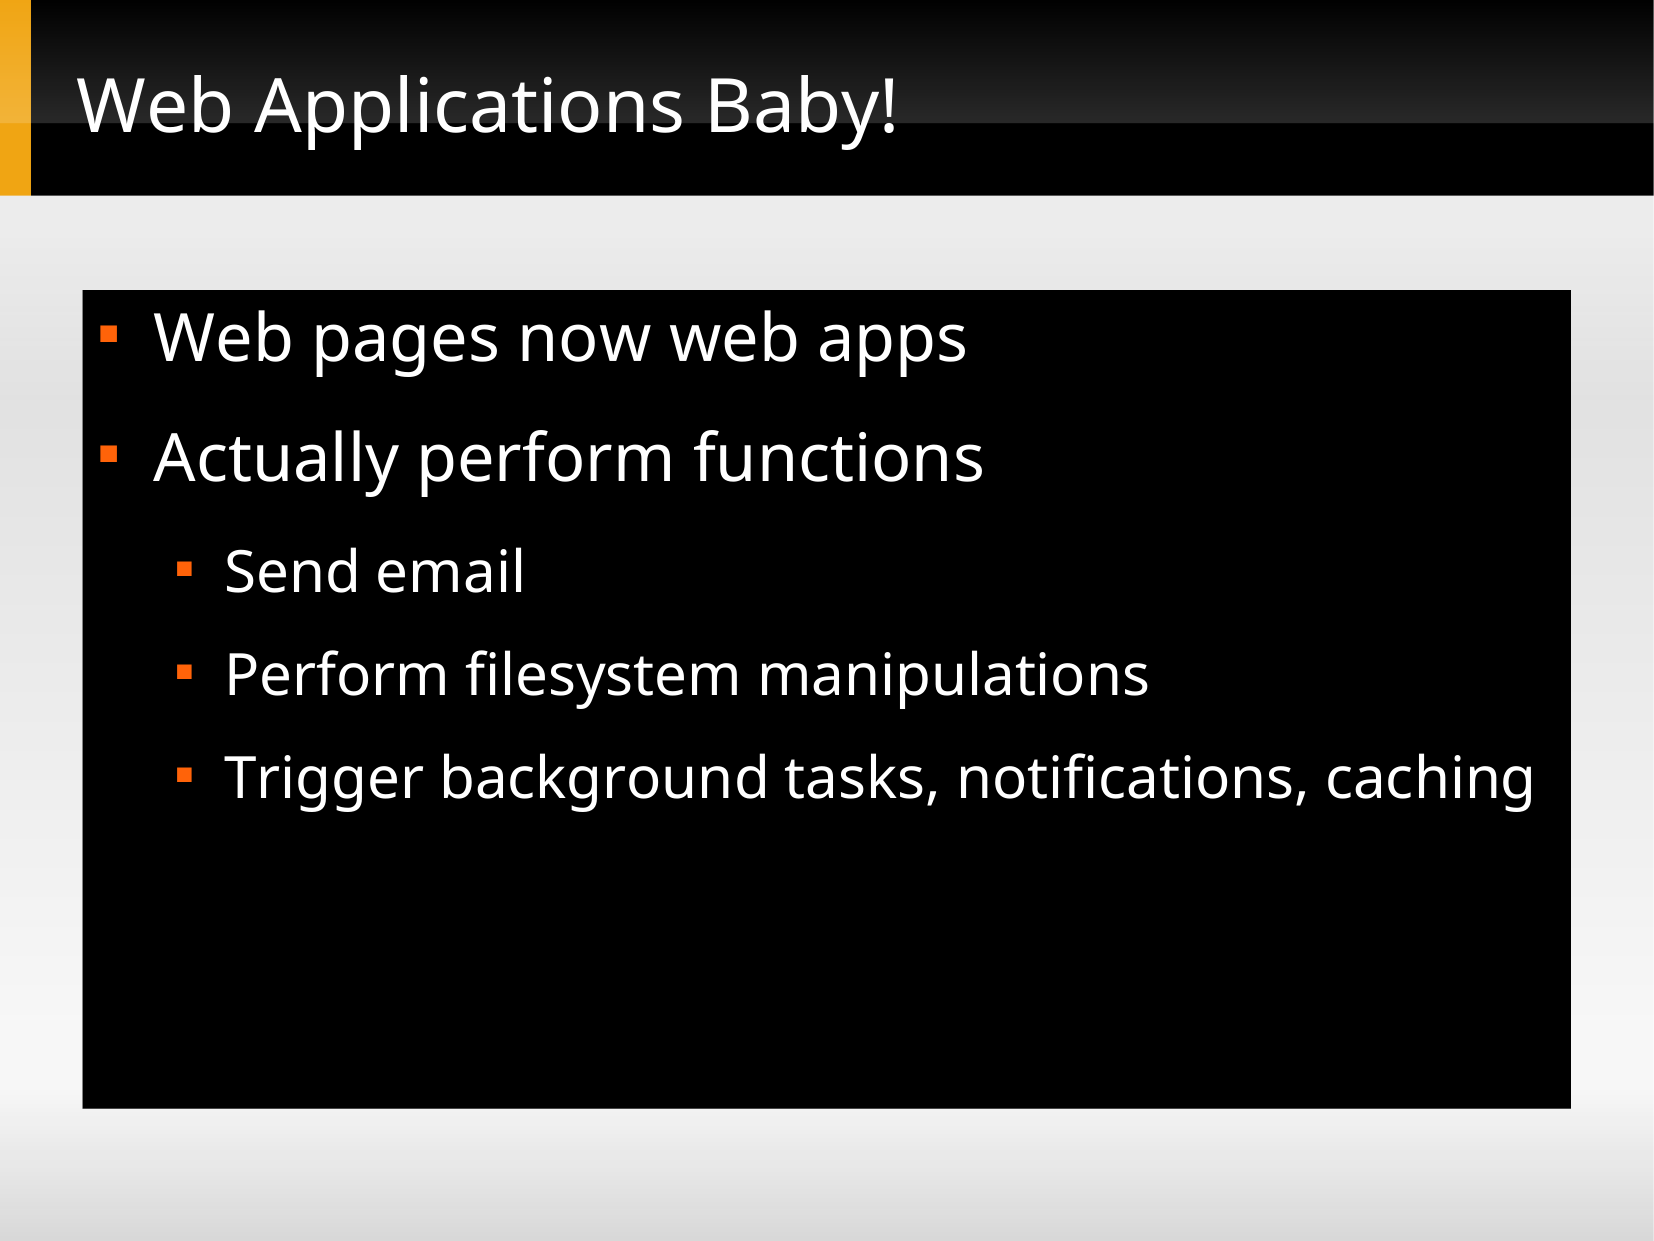

# Web Applications Baby!
Web pages now web apps
Actually perform functions
Send email
Perform filesystem manipulations
Trigger background tasks, notifications, caching